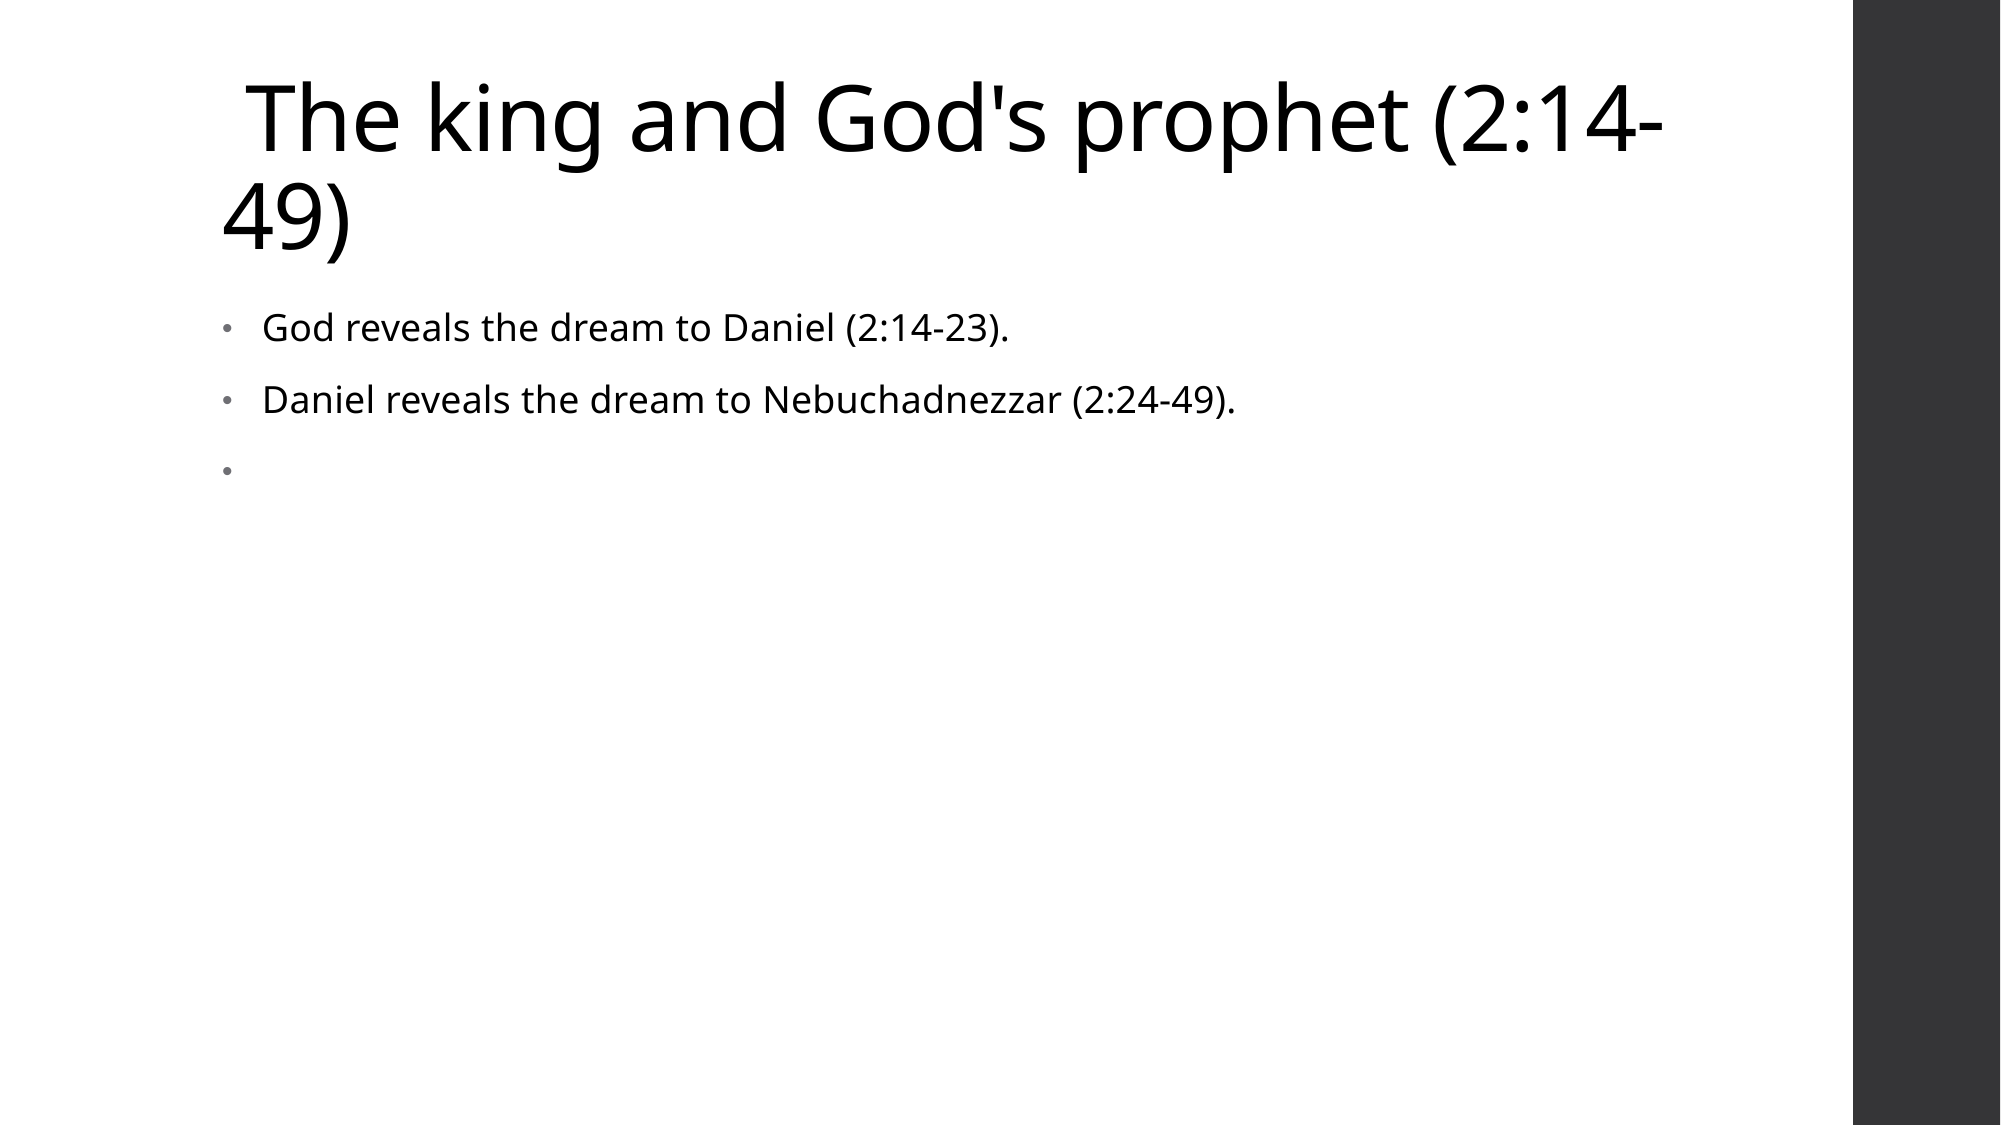

# The king and God's prophet (2:14-49)
 God reveals the dream to Daniel (2:14-23).
 Daniel reveals the dream to Nebuchadnezzar (2:24-49).